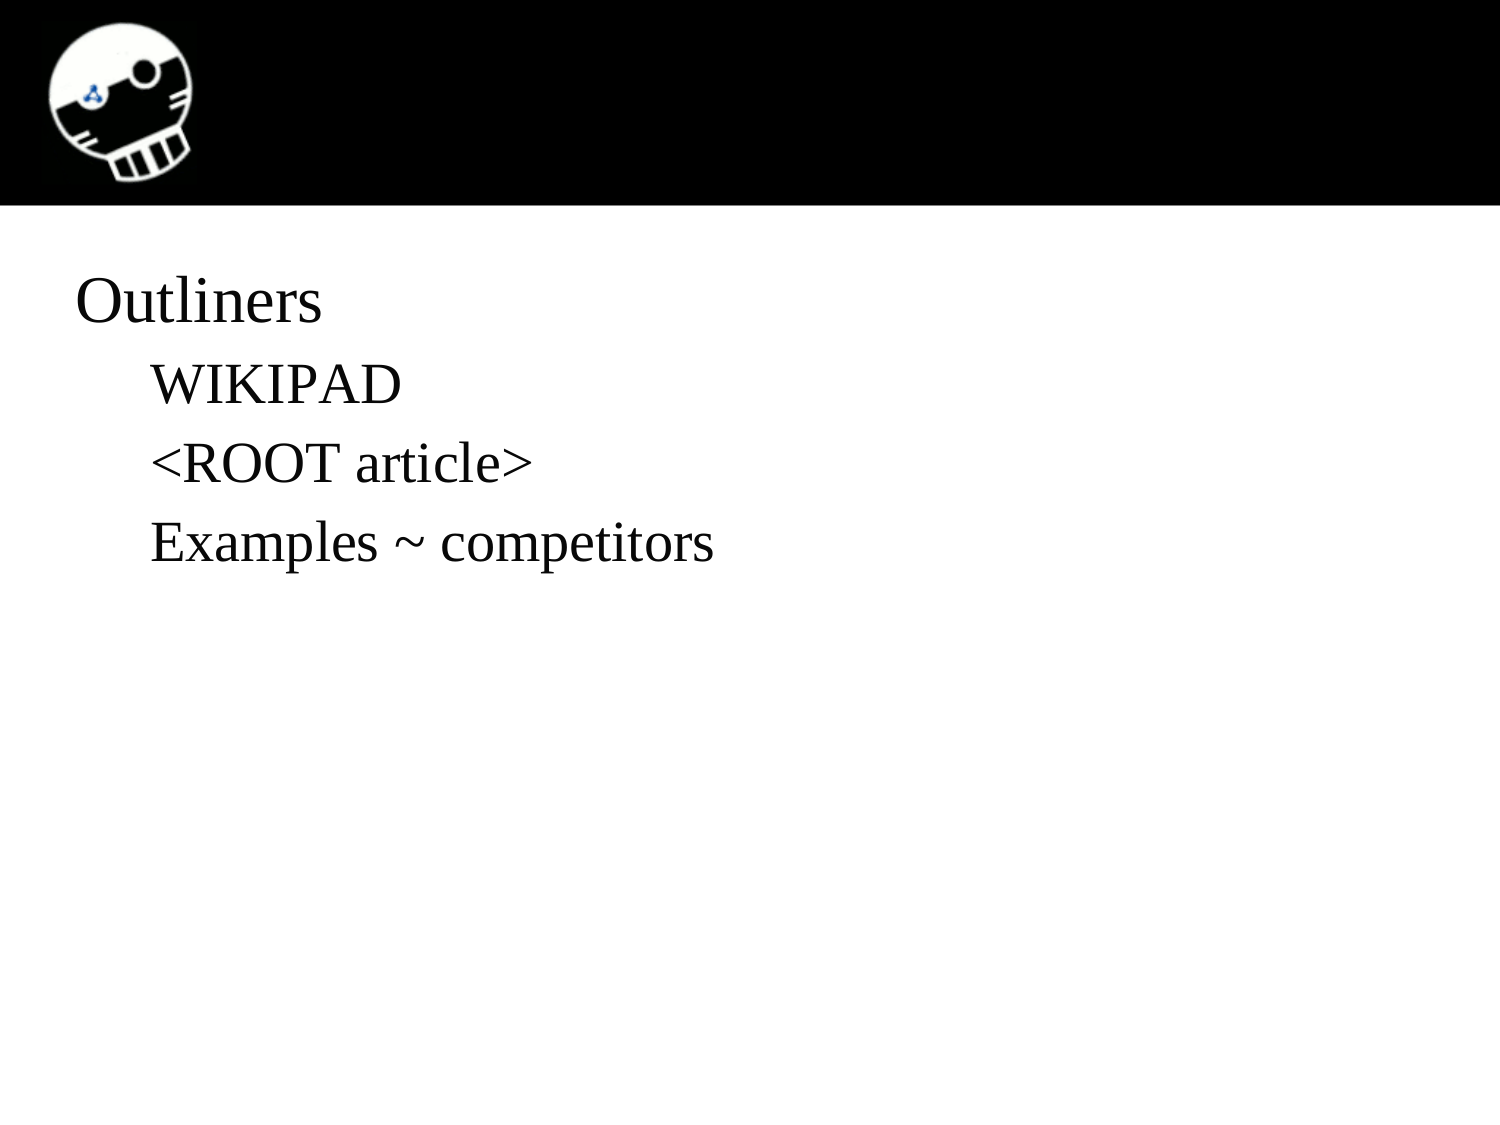

#
Outliners
WIKIPAD
<ROOT article>
Examples ~ competitors